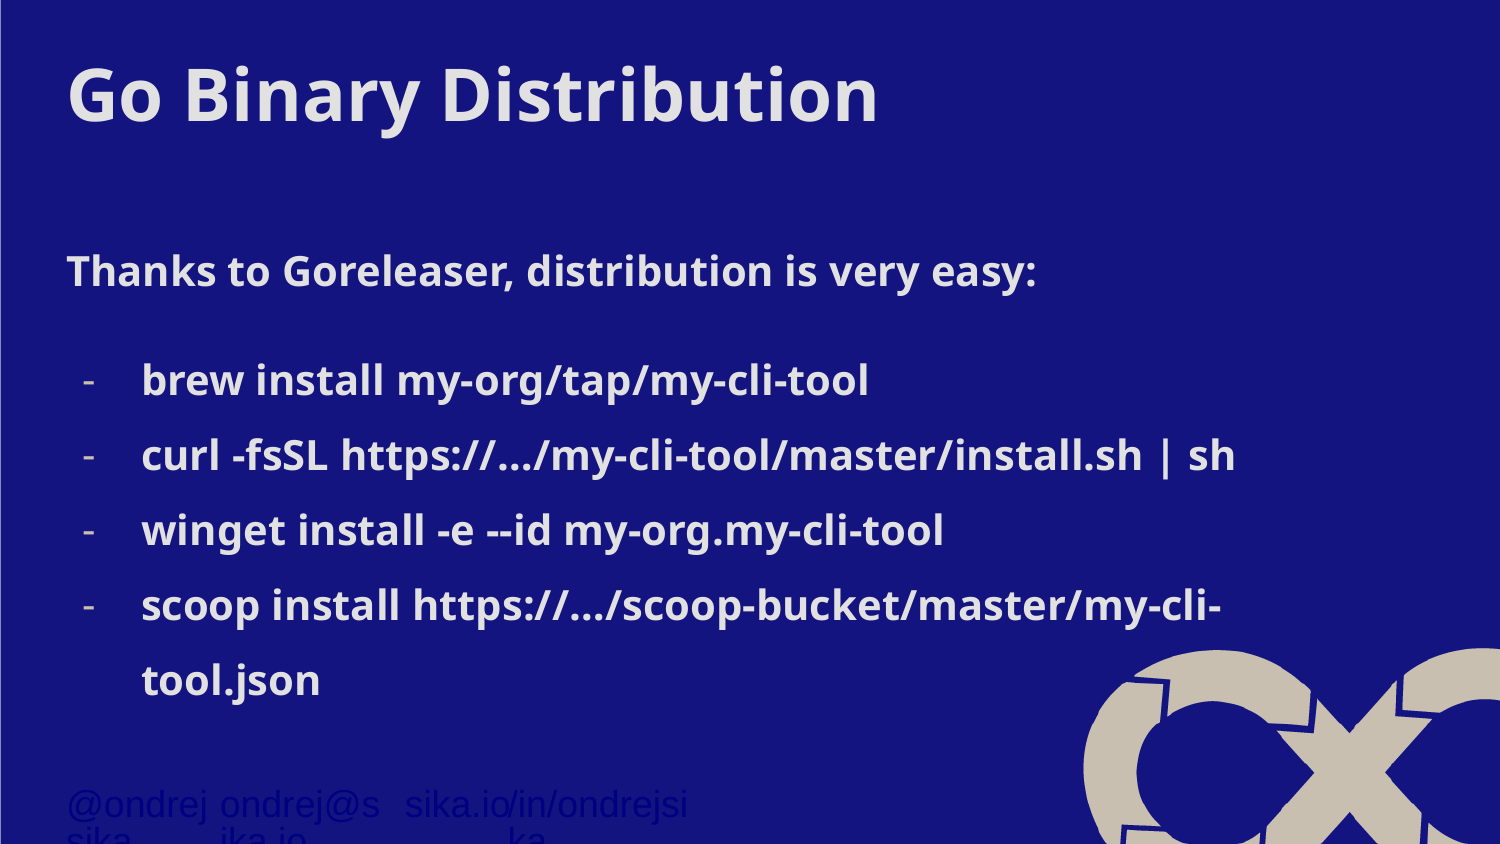

# Go Binary Distribution
Thanks to Goreleaser, distribution is very easy:
brew install my-org/tap/my-cli-tool
curl -fsSL https://…/my-cli-tool/master/install.sh | sh
winget install -e --id my-org.my-cli-tool
scoop install https://…/scoop-bucket/master/my-cli-tool.json